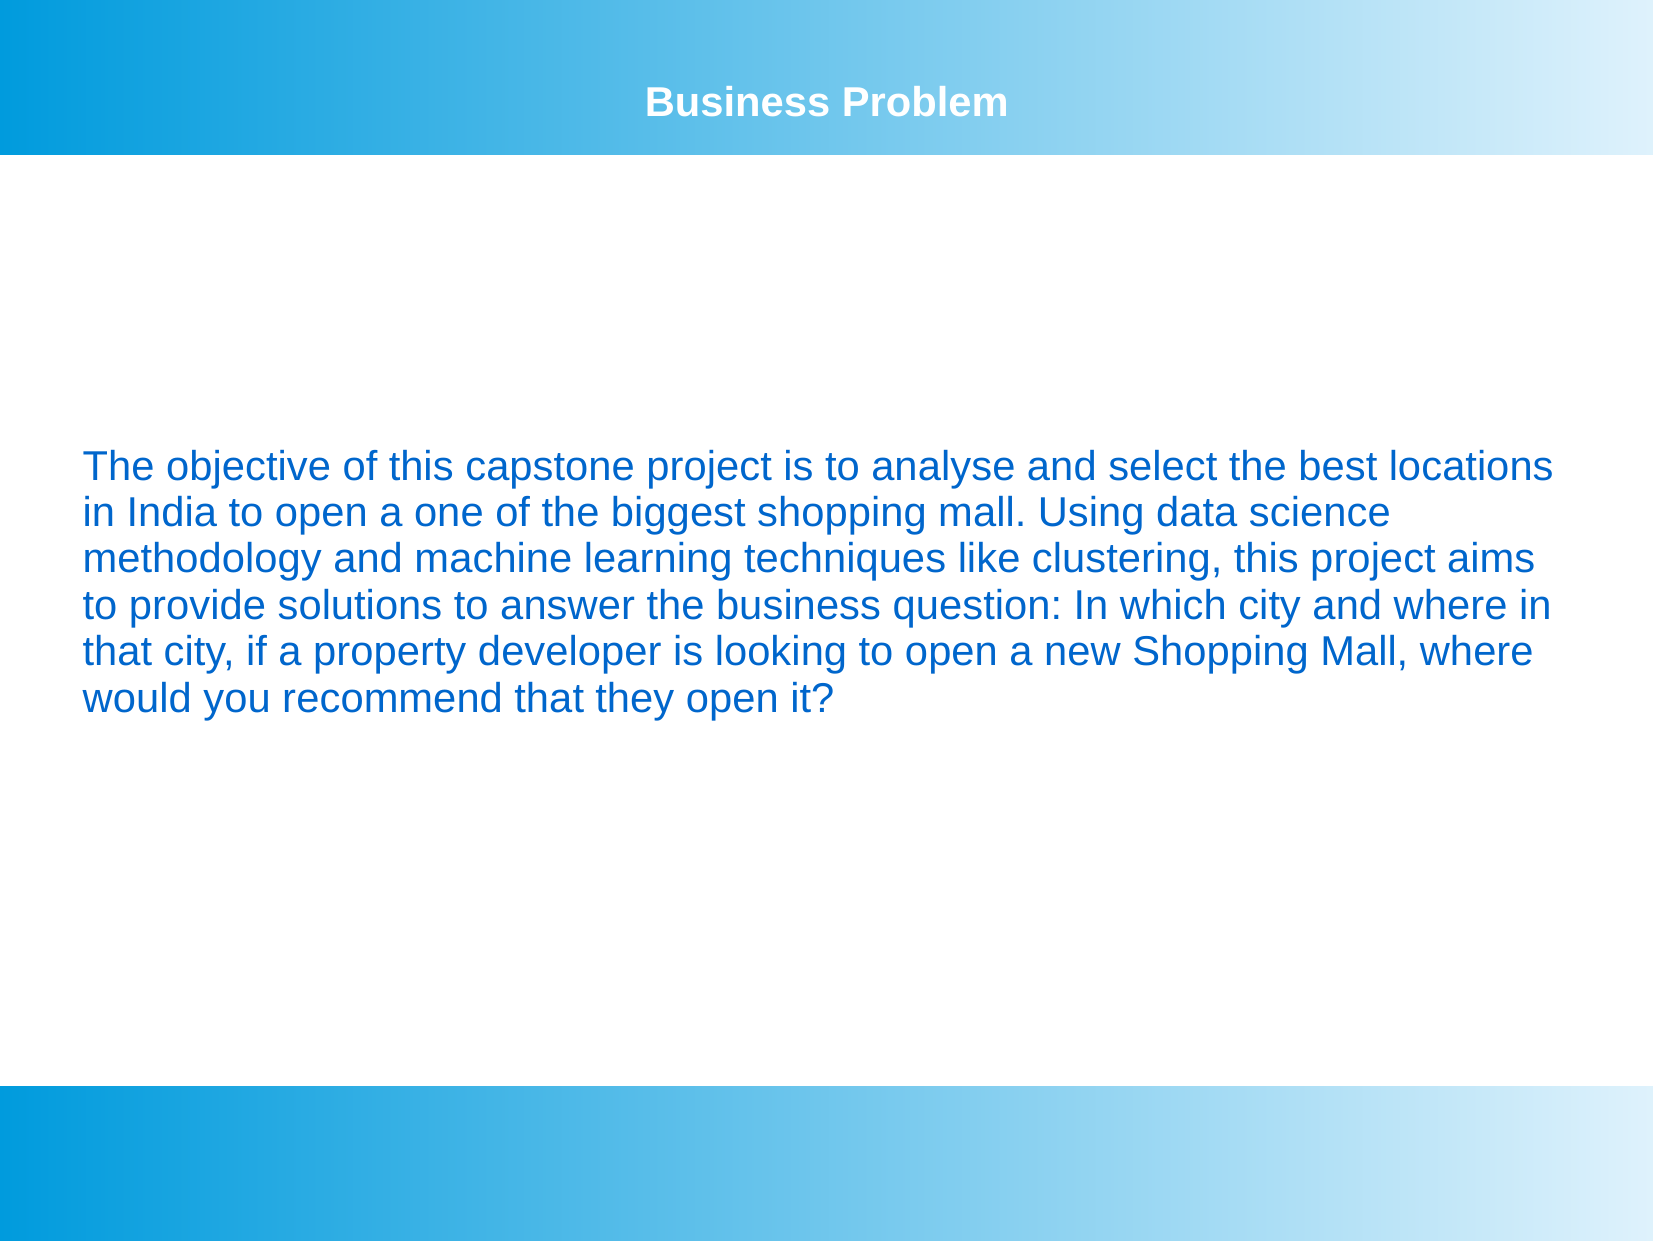

# Business Problem
The objective of this capstone project is to analyse and select the best locations in India to open a one of the biggest shopping mall. Using data science methodology and machine learning techniques like clustering, this project aims to provide solutions to answer the business question: In which city and where in that city, if a property developer is looking to open a new Shopping Mall, where would you recommend that they open it?